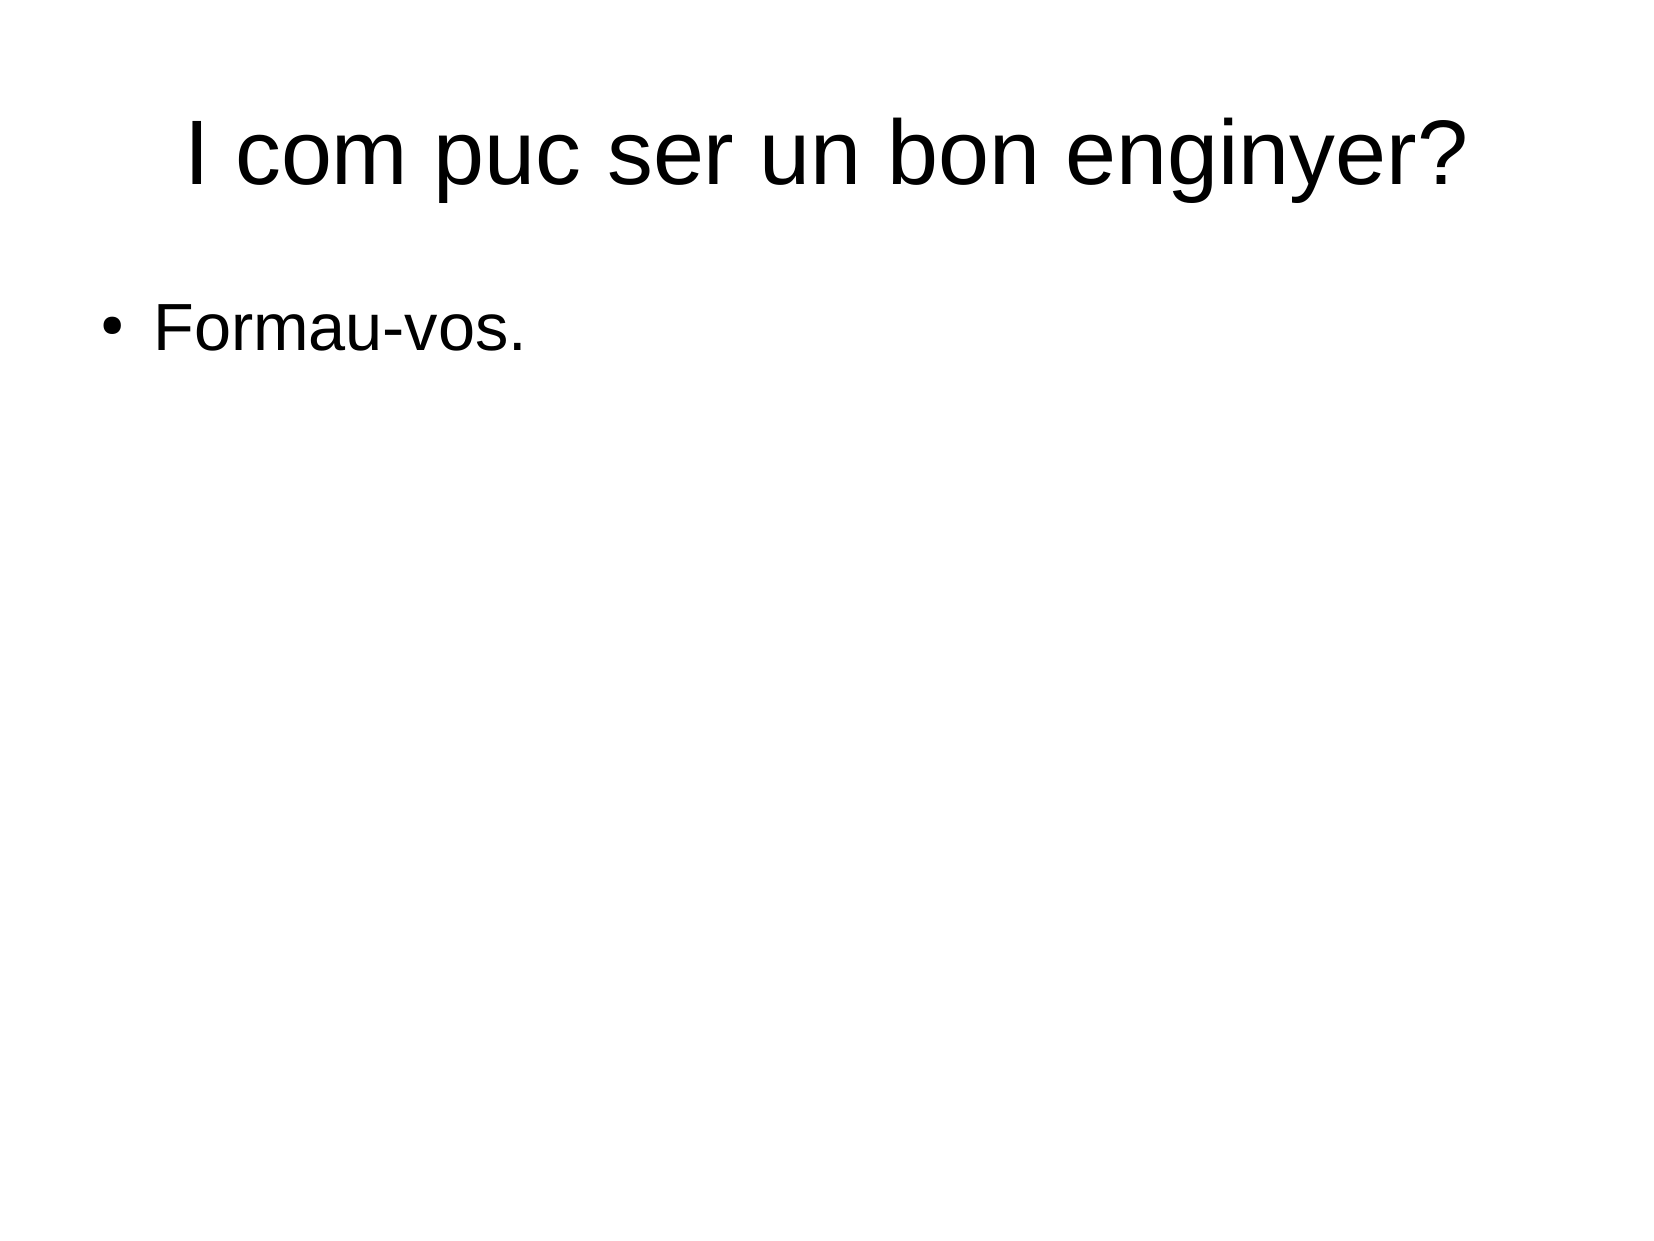

I com puc ser un bon enginyer?
# Formau-vos.